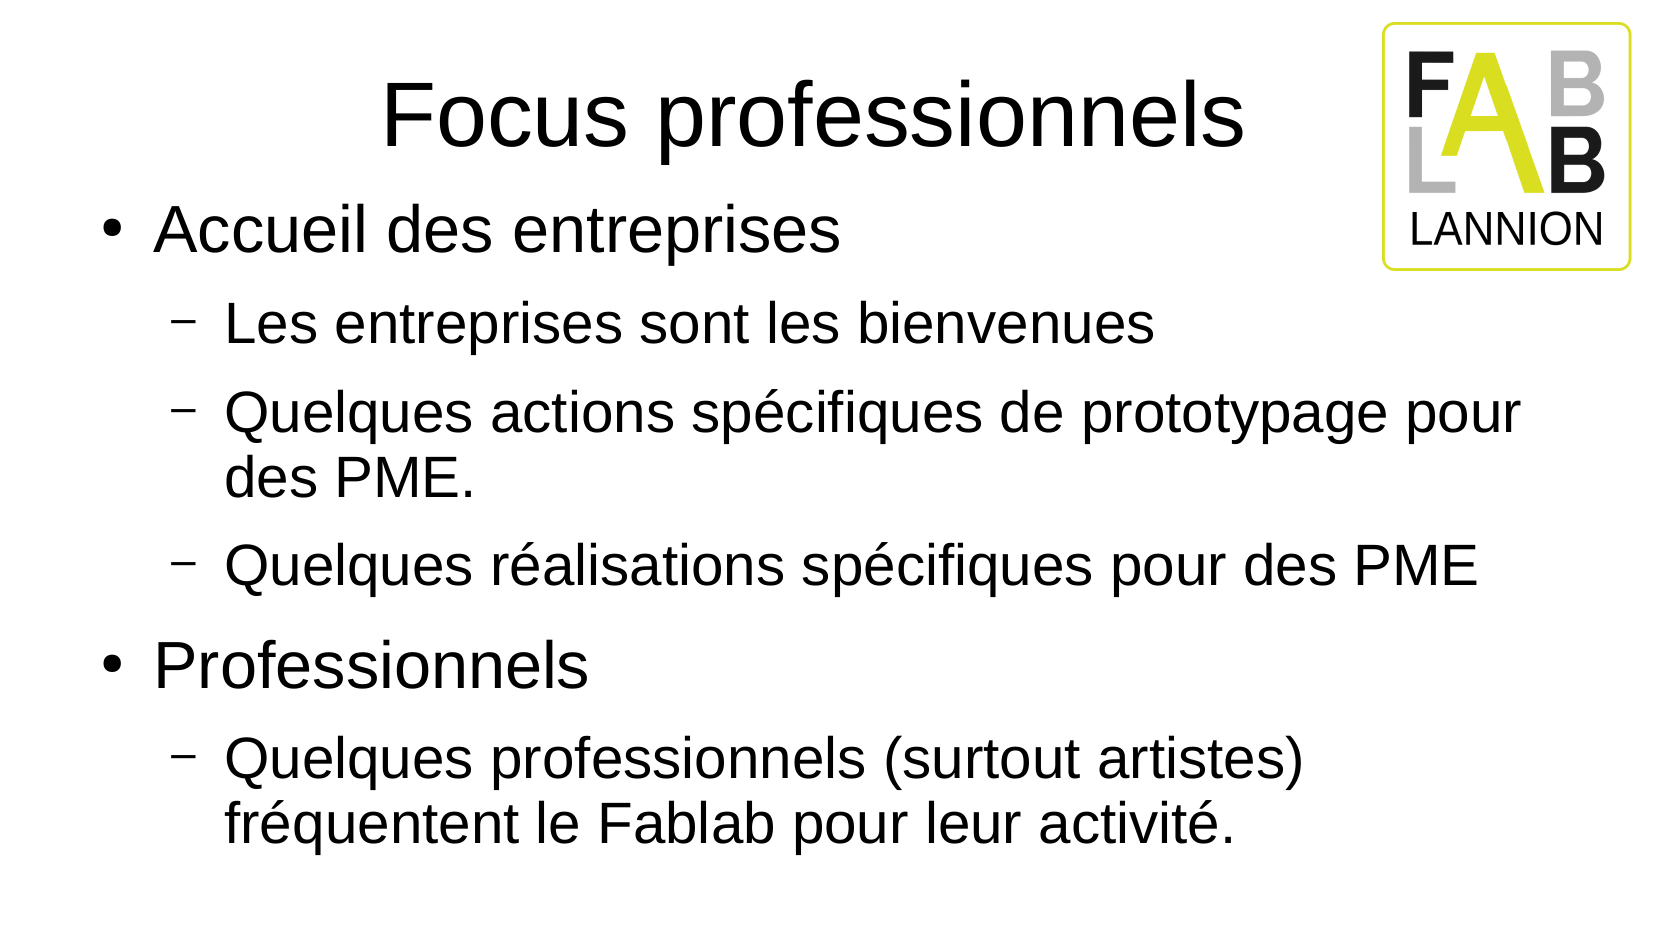

# Focus professionnels
Accueil des entreprises
Les entreprises sont les bienvenues
Quelques actions spécifiques de prototypage pour des PME.
Quelques réalisations spécifiques pour des PME
Professionnels
Quelques professionnels (surtout artistes) fréquentent le Fablab pour leur activité.